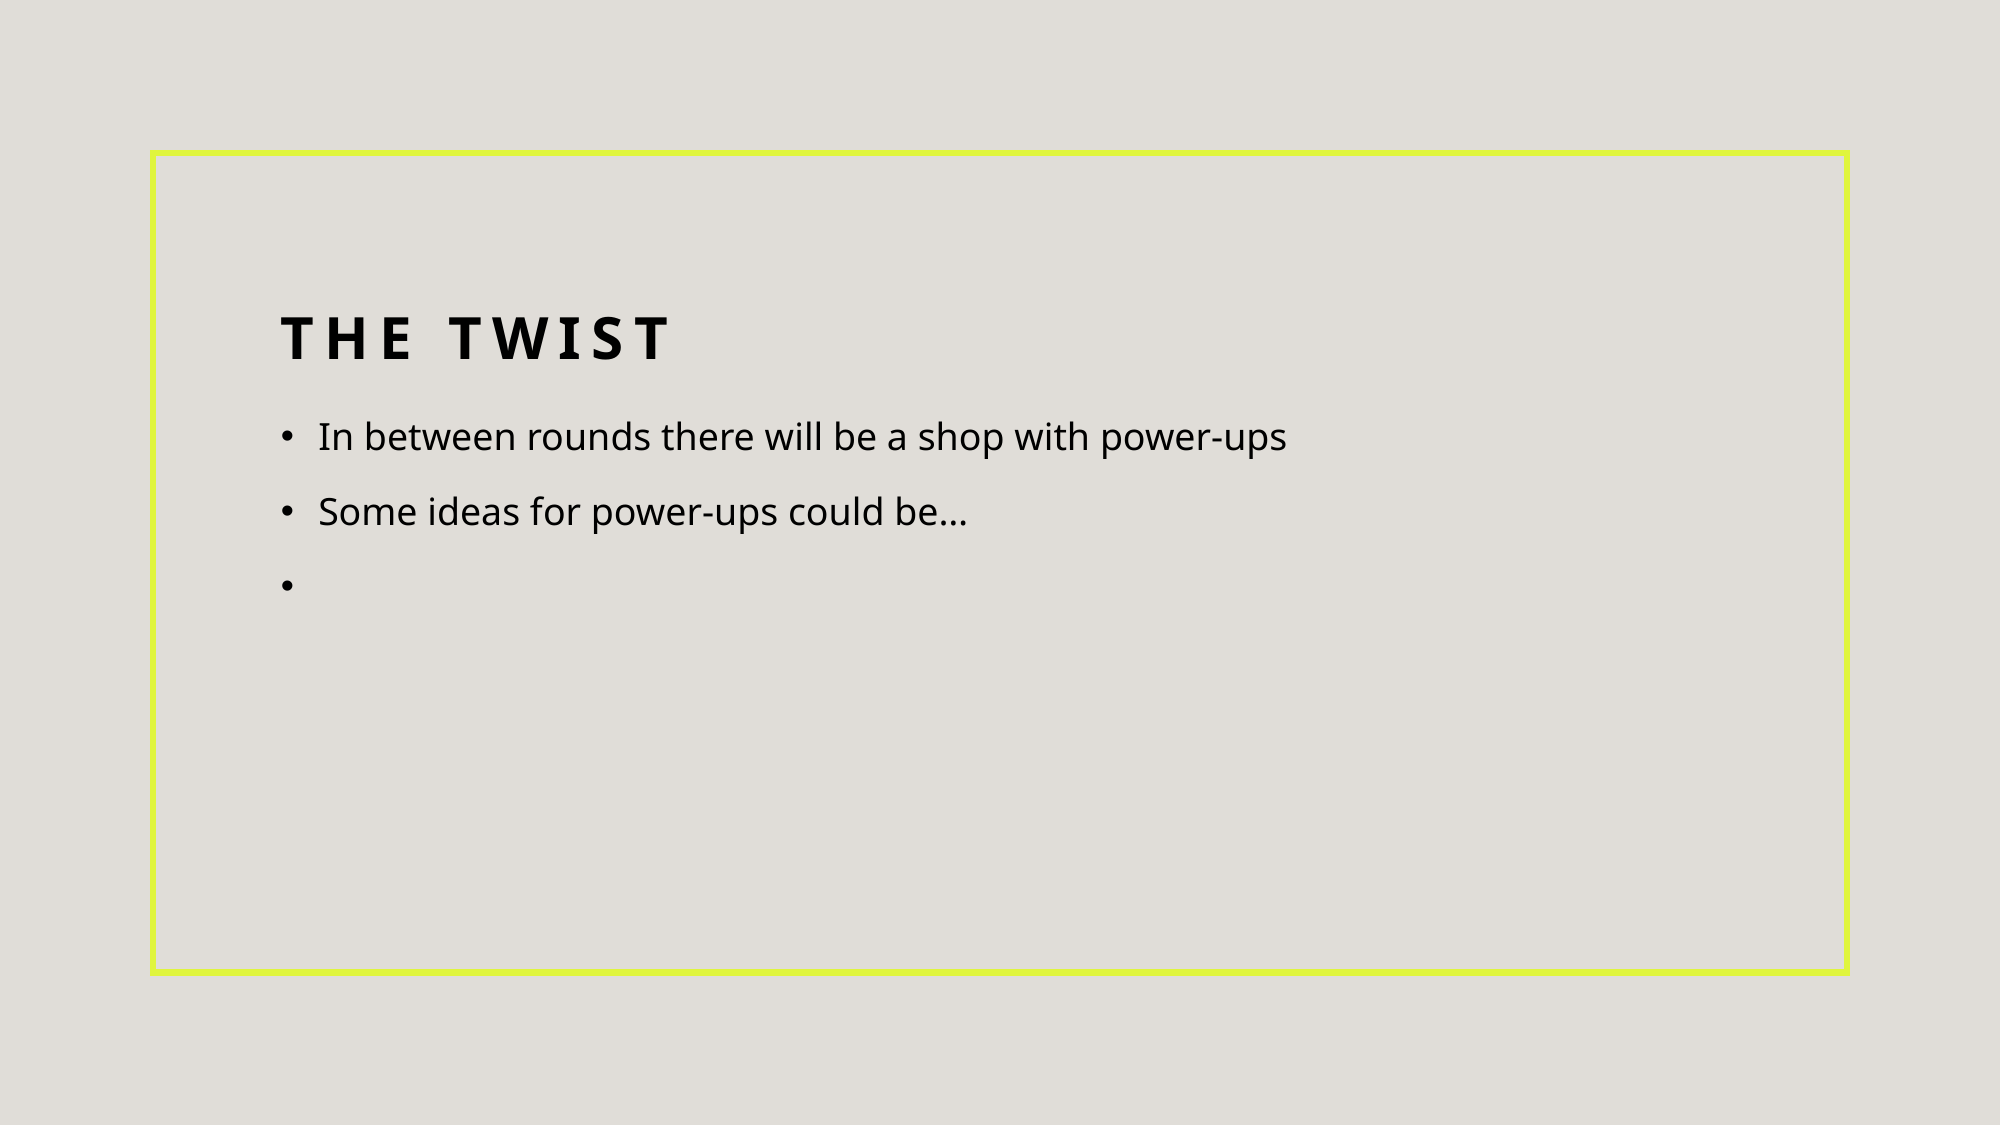

# THE TWIST
In between rounds there will be a shop with power-ups
Some ideas for power-ups could be…